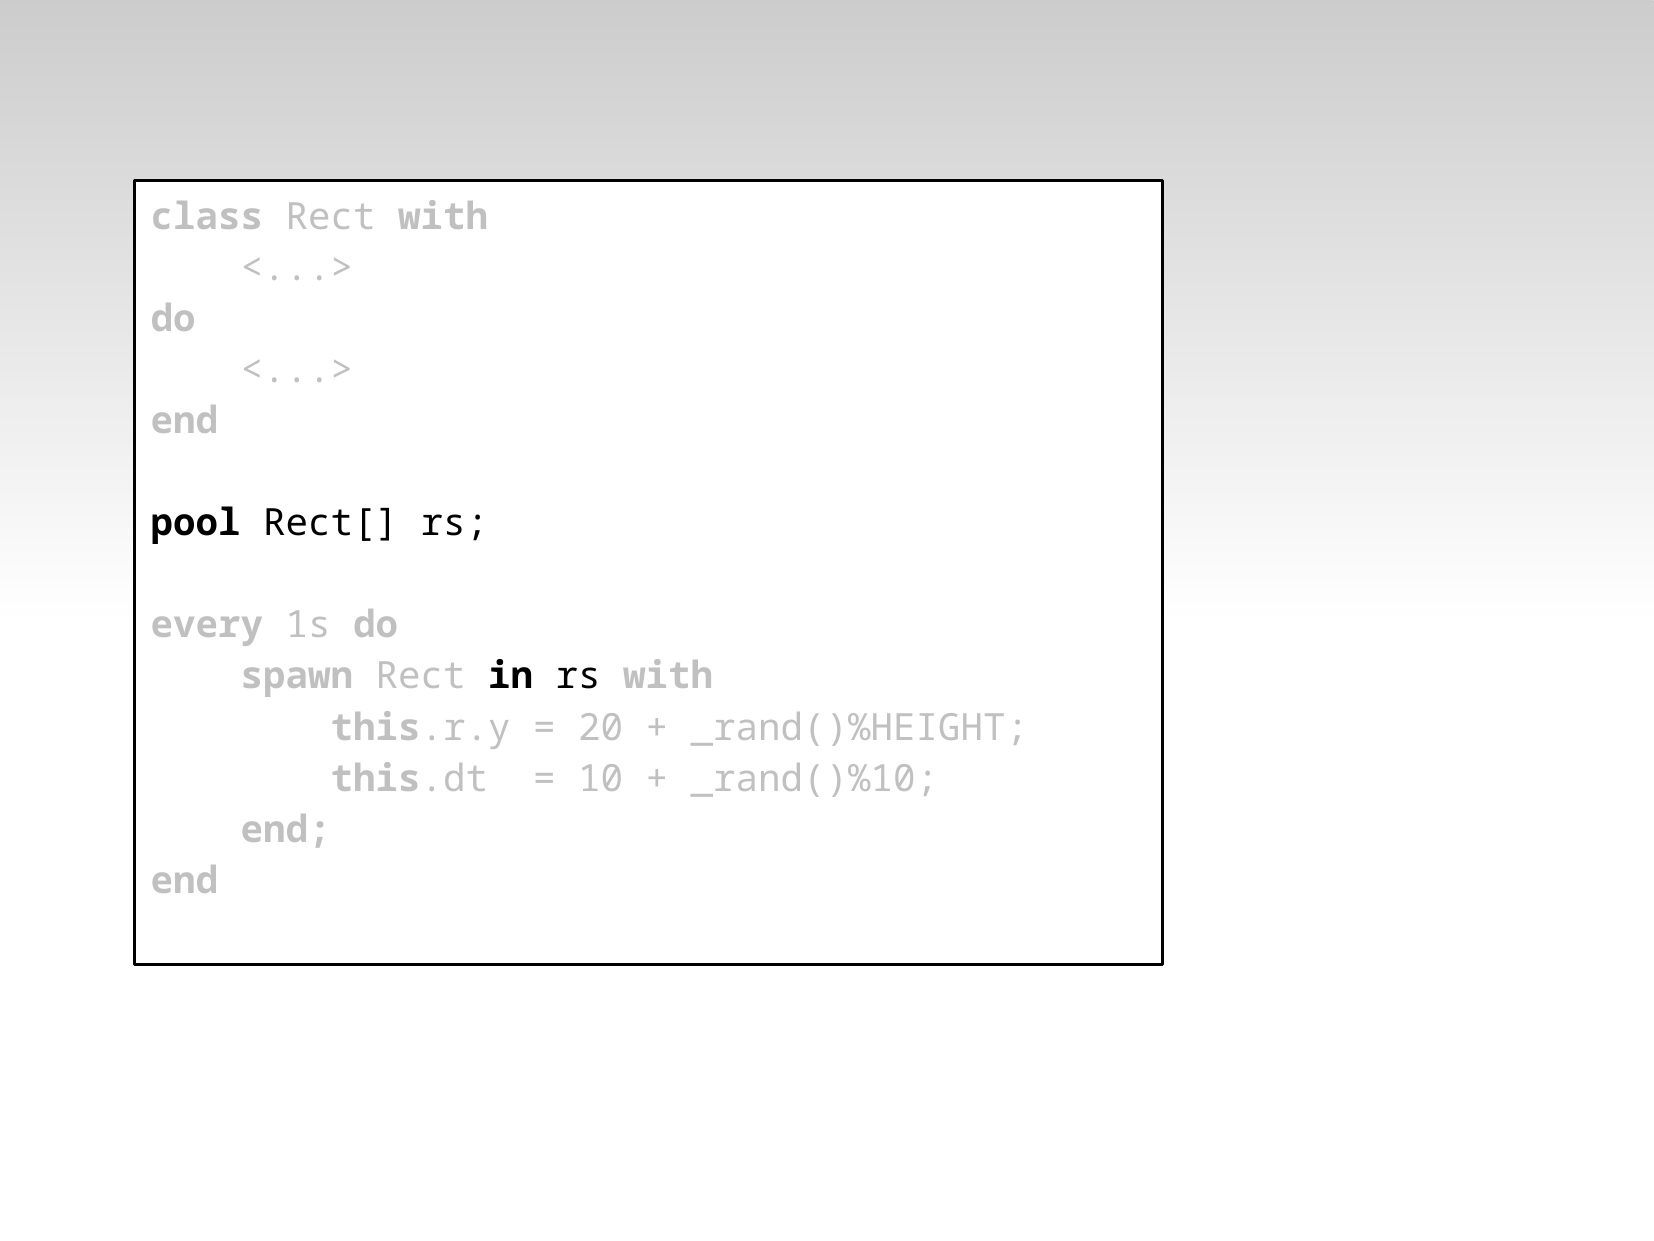

class Rect with
 <...>
do
 <...>
end
pool Rect[] rs;
every 1s do
 spawn Rect in rs with
 this.r.y = 20 + _rand()%HEIGHT;
 this.dt = 10 + _rand()%10;
 end;
end